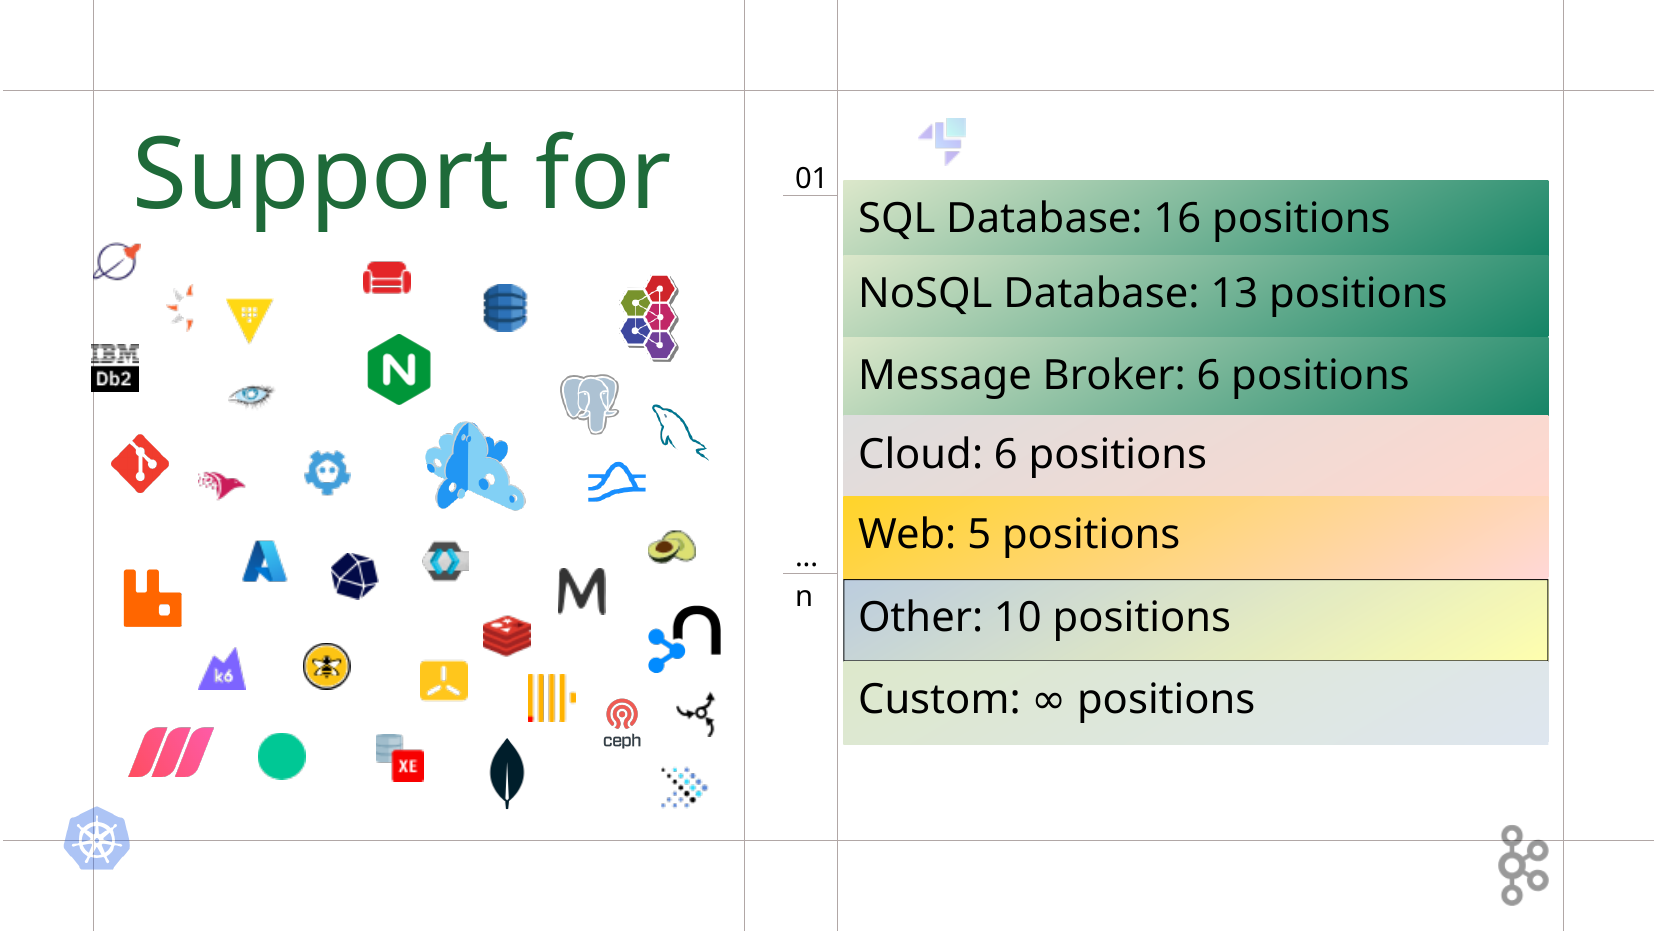

Support for
01
SQL Database: 16 positions
NoSQL Database: 13 positions
Message Broker: 6 positions
Cloud: 6 positions
Web: 5 positions
...n
Other: 10 positions
Custom: ∞ positions